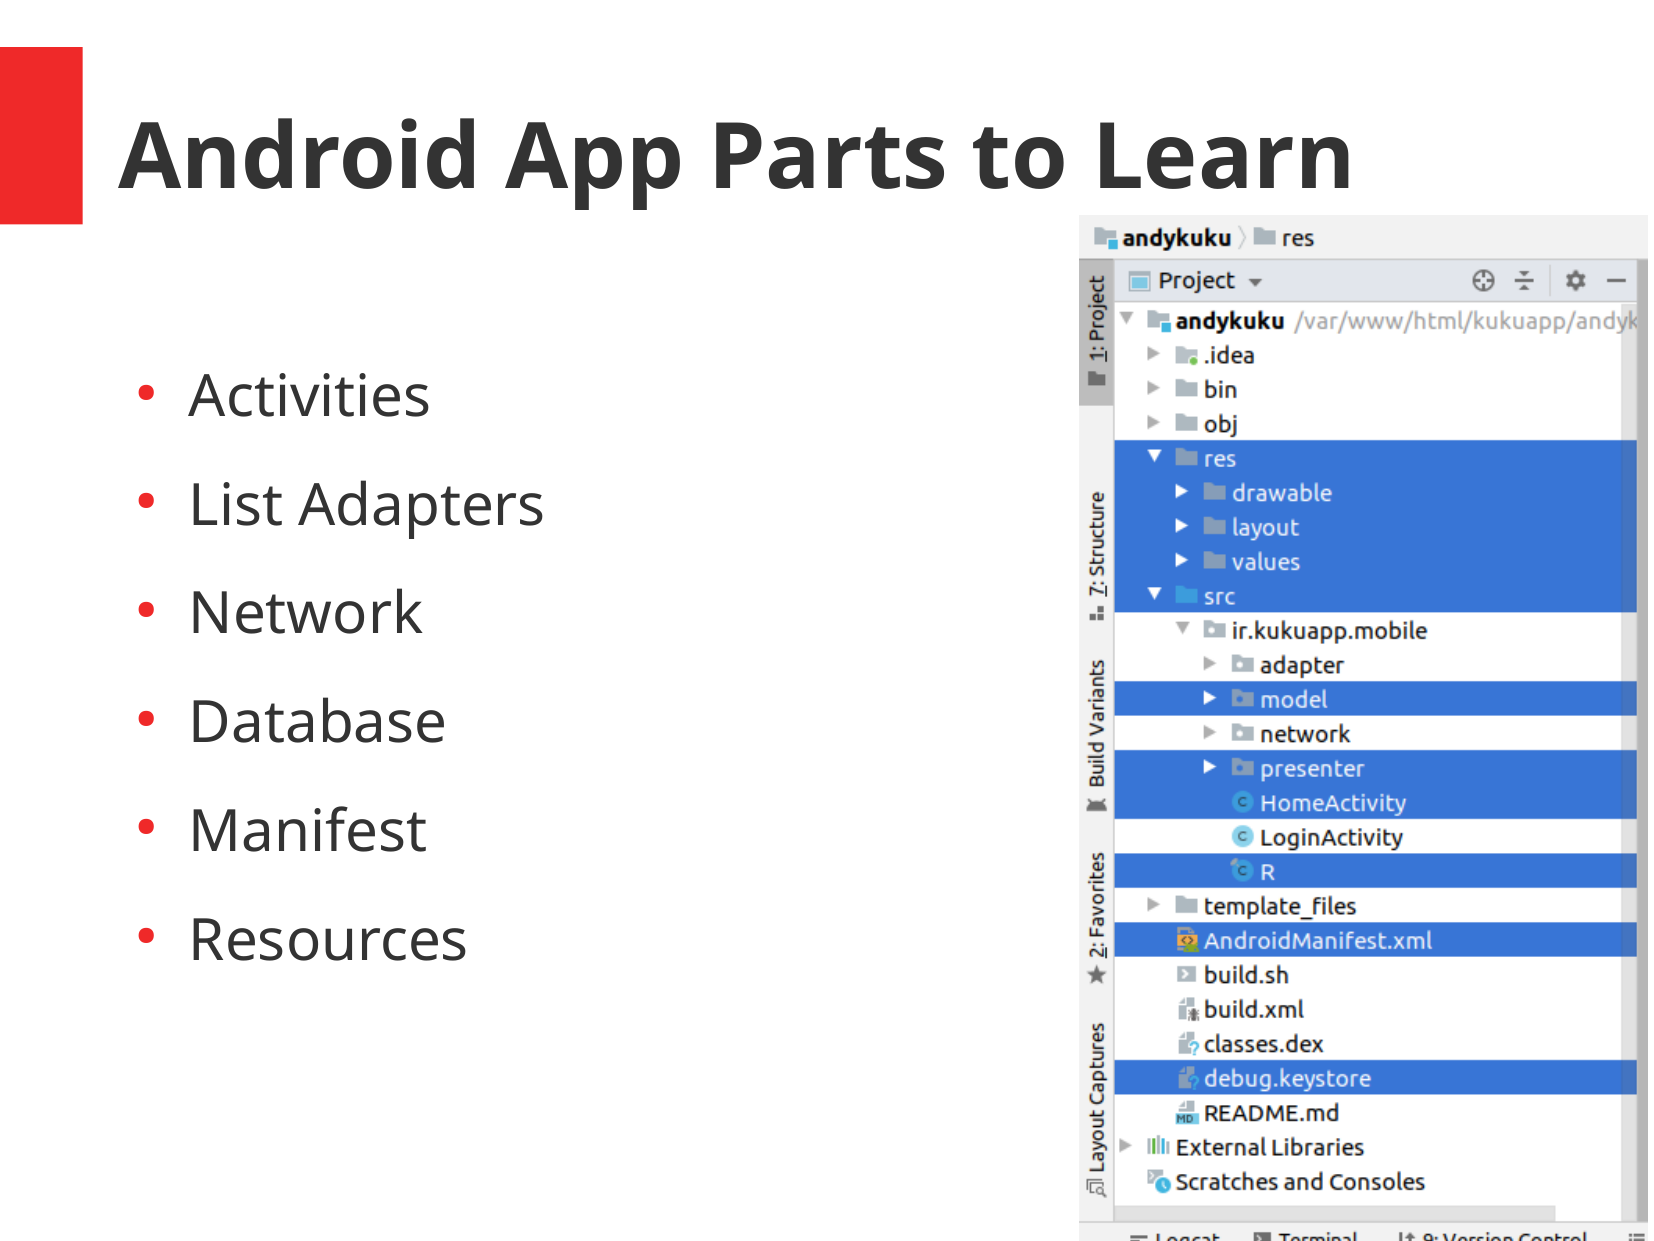

# Android App Parts to Learn
Activities
List Adapters
Network
Database
Manifest
Resources
200